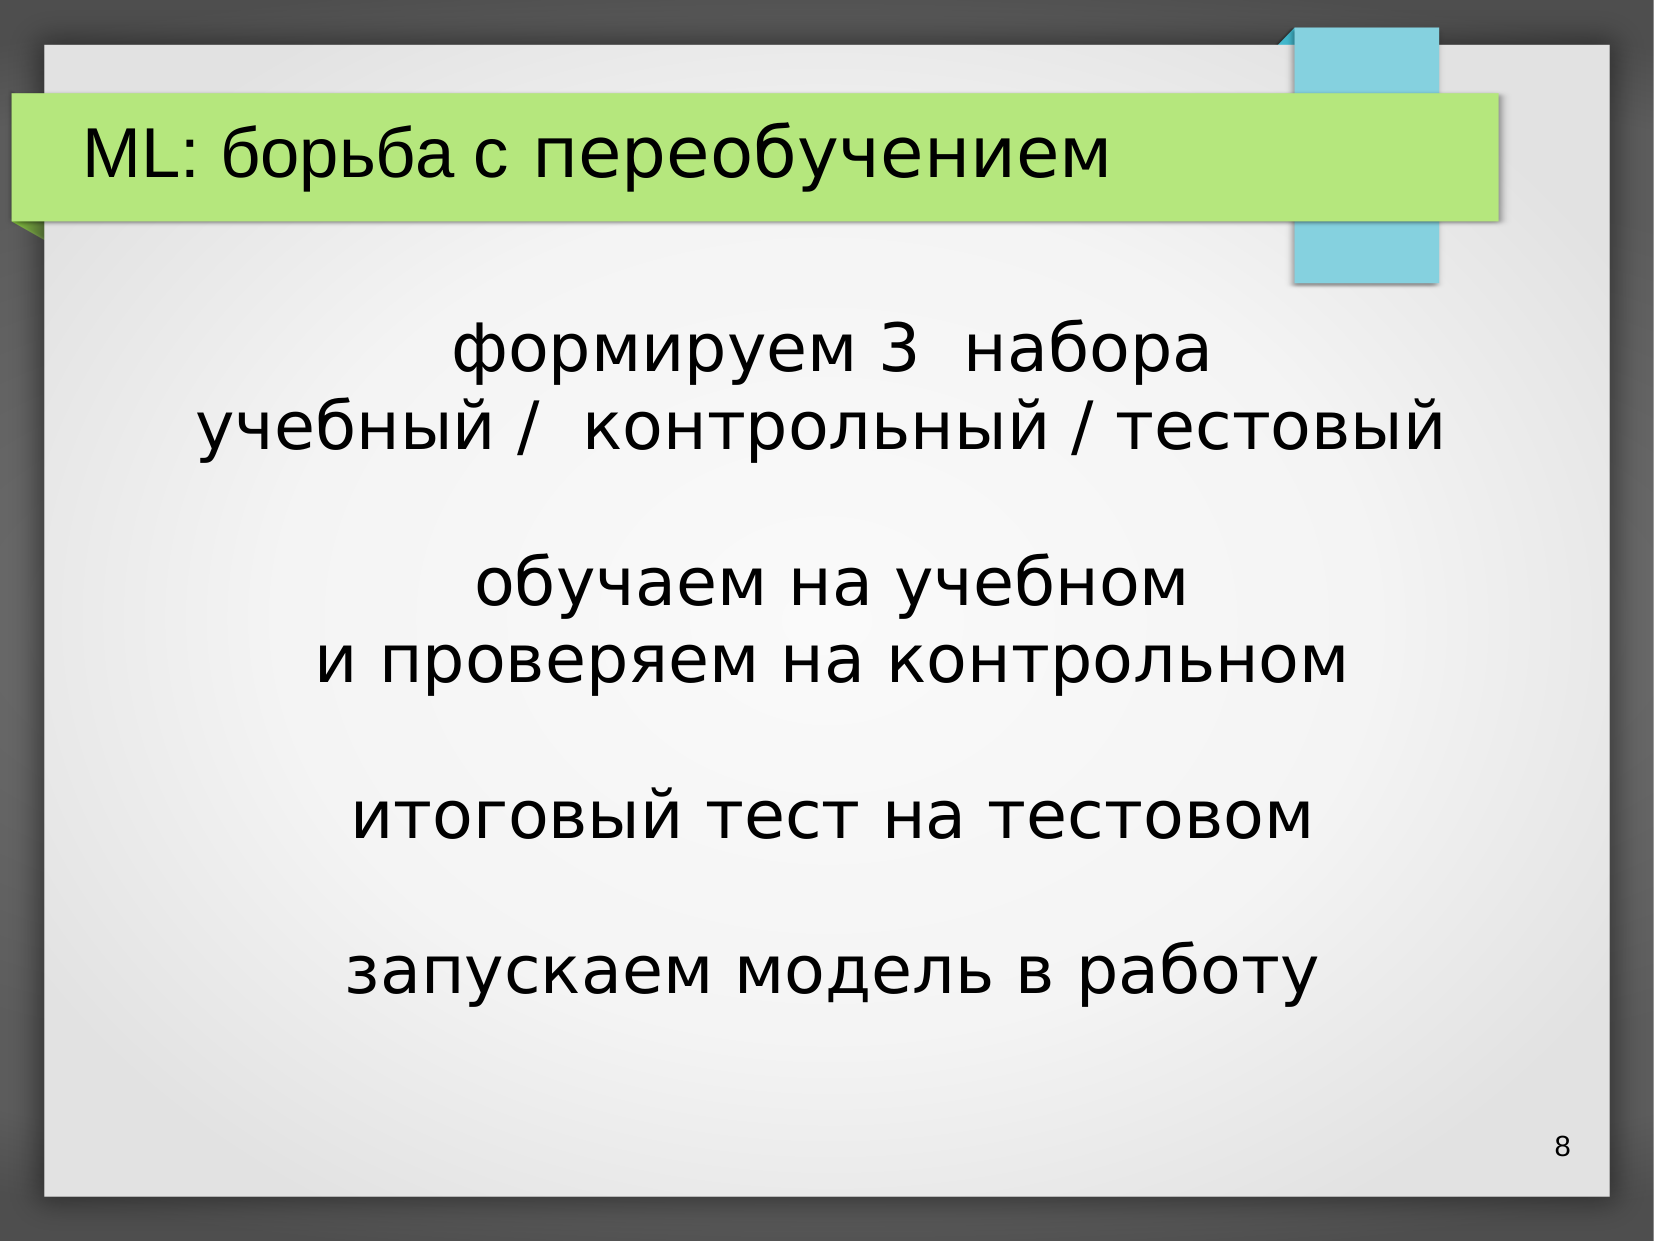

# ML: борьба с переобучением
формируем 3 набора
учебный / контрольный / тестовый
обучаем на учебном
и проверяем на контрольном
итоговый тест на тестовом
запускаем модель в работу
8